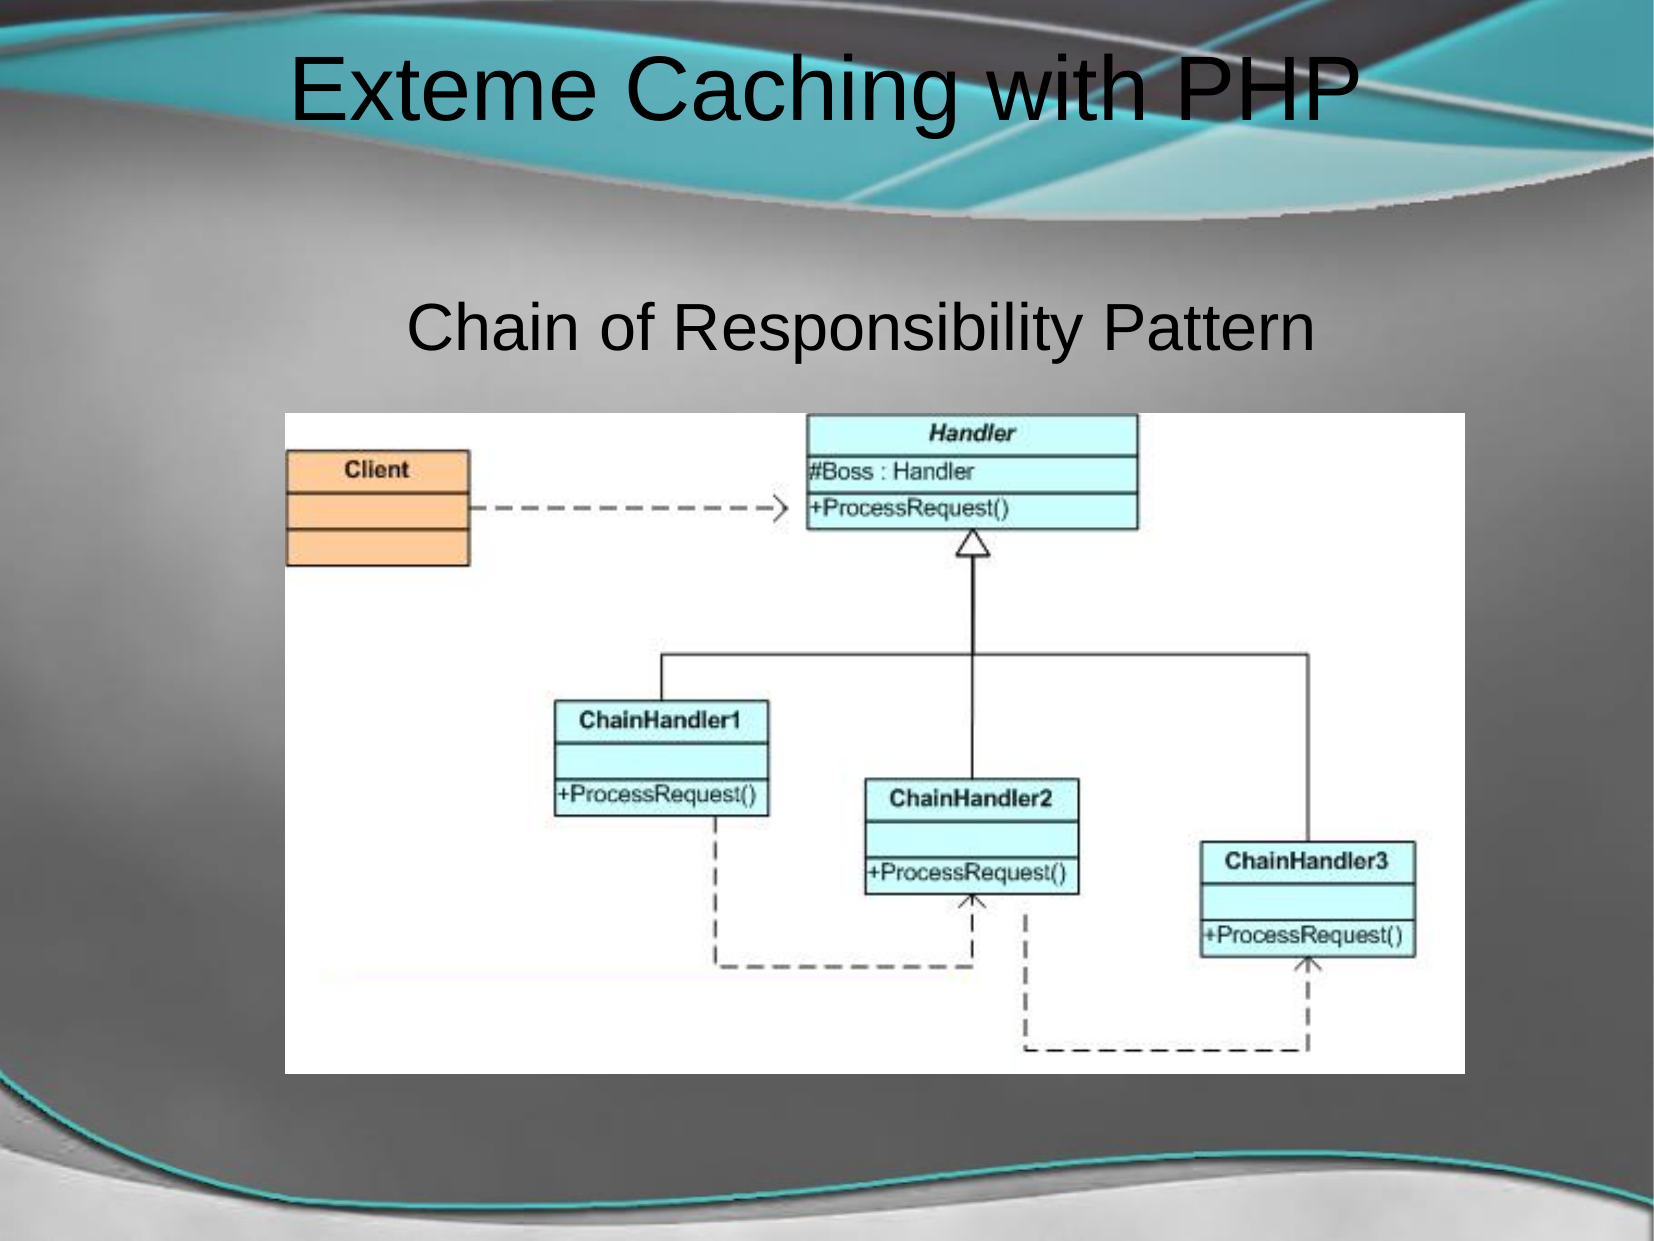

Exteme Caching with PHP
# Chain of Responsibility Pattern